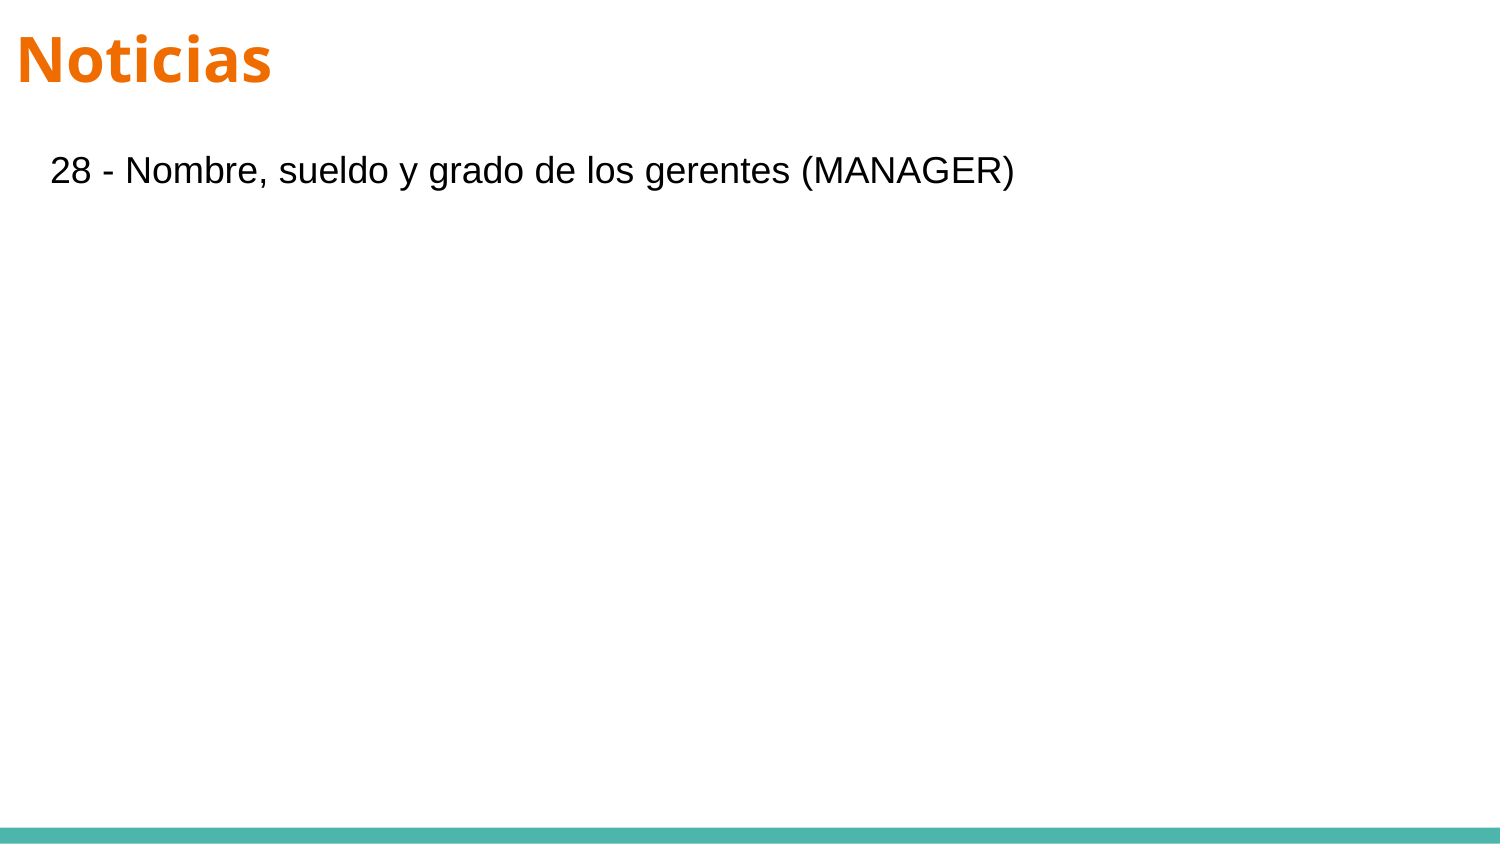

# Noticias
28 - Nombre, sueldo y grado de los gerentes (MANAGER)